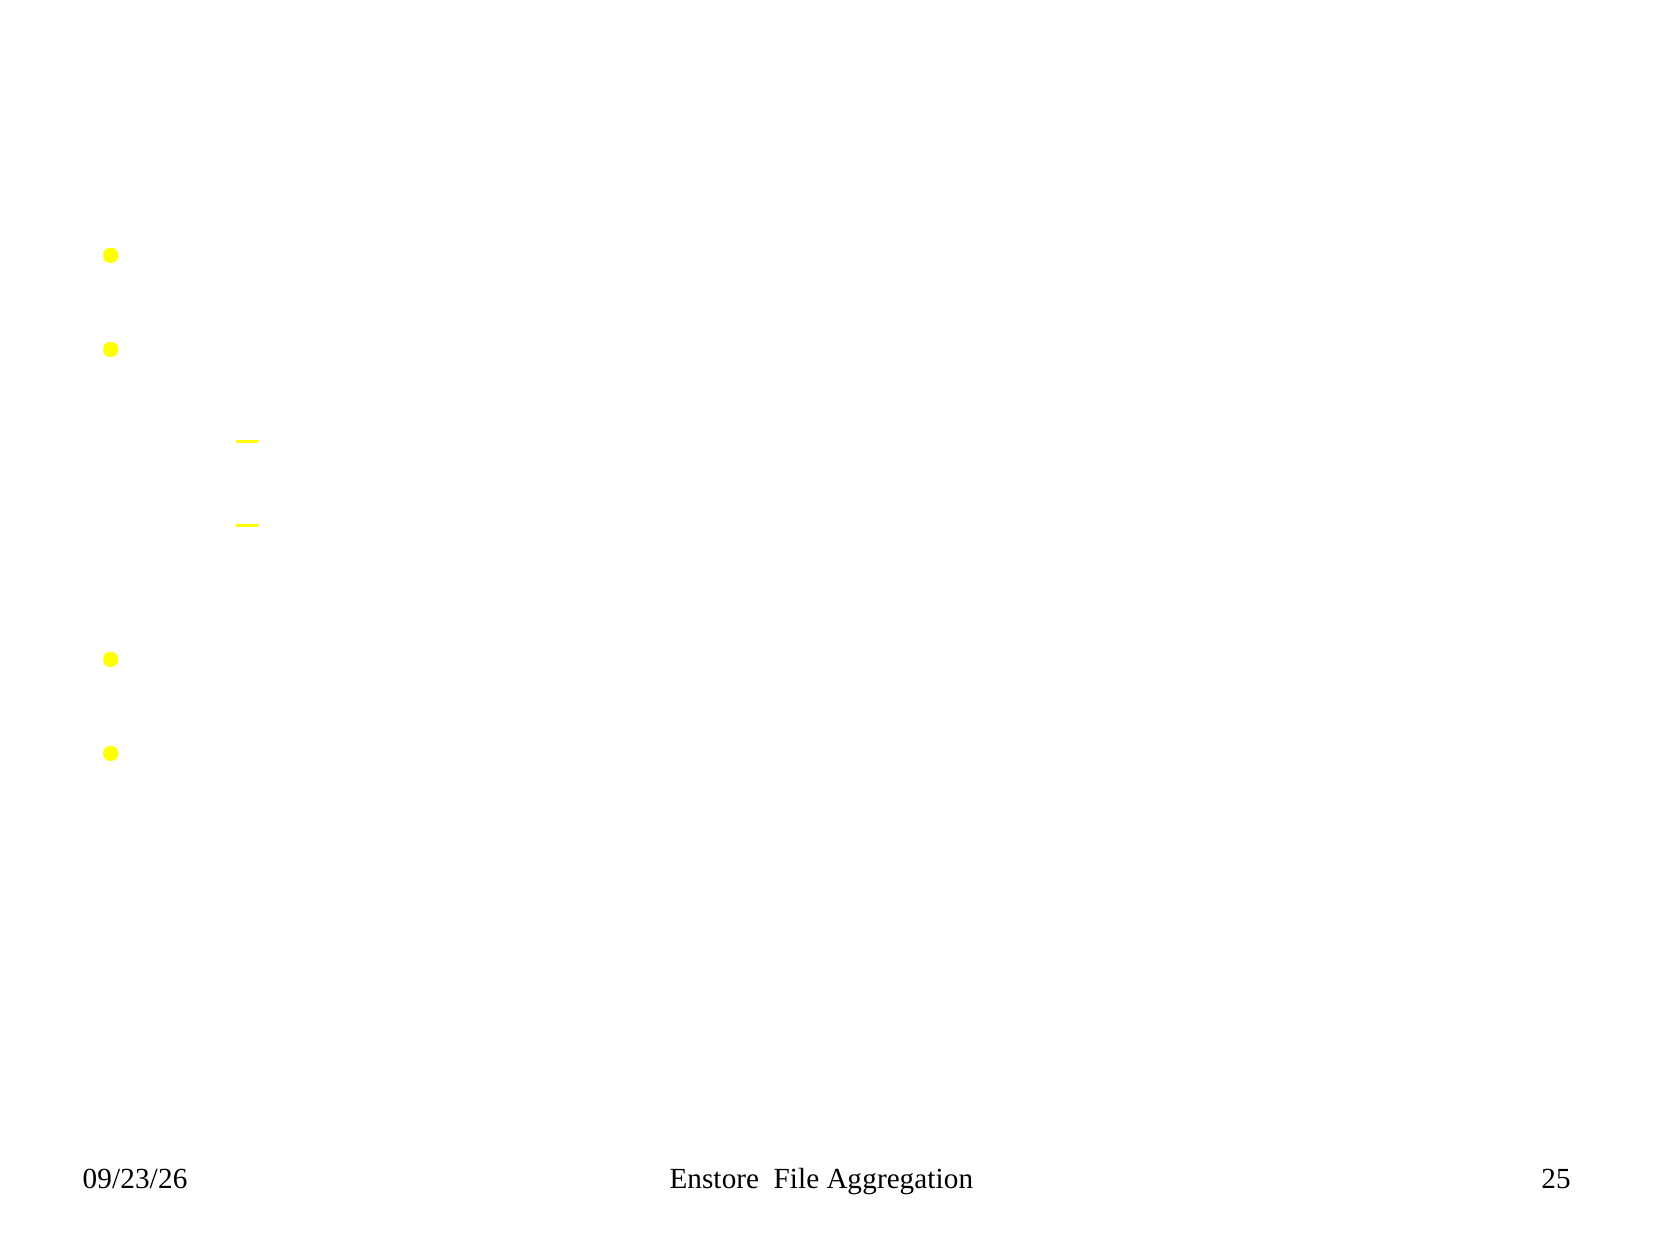

# Monitoring
Enstore alarms
Enstore web pages
http://dmsen02.fnal.gov/enstore/enstore_saag.html
http://dmsen02.fnal.gov/enstore/status_enstore_system.html
Web based qpid broker monitor.
Monitoring and audition scripts under development.
Enstore File Aggregation
25